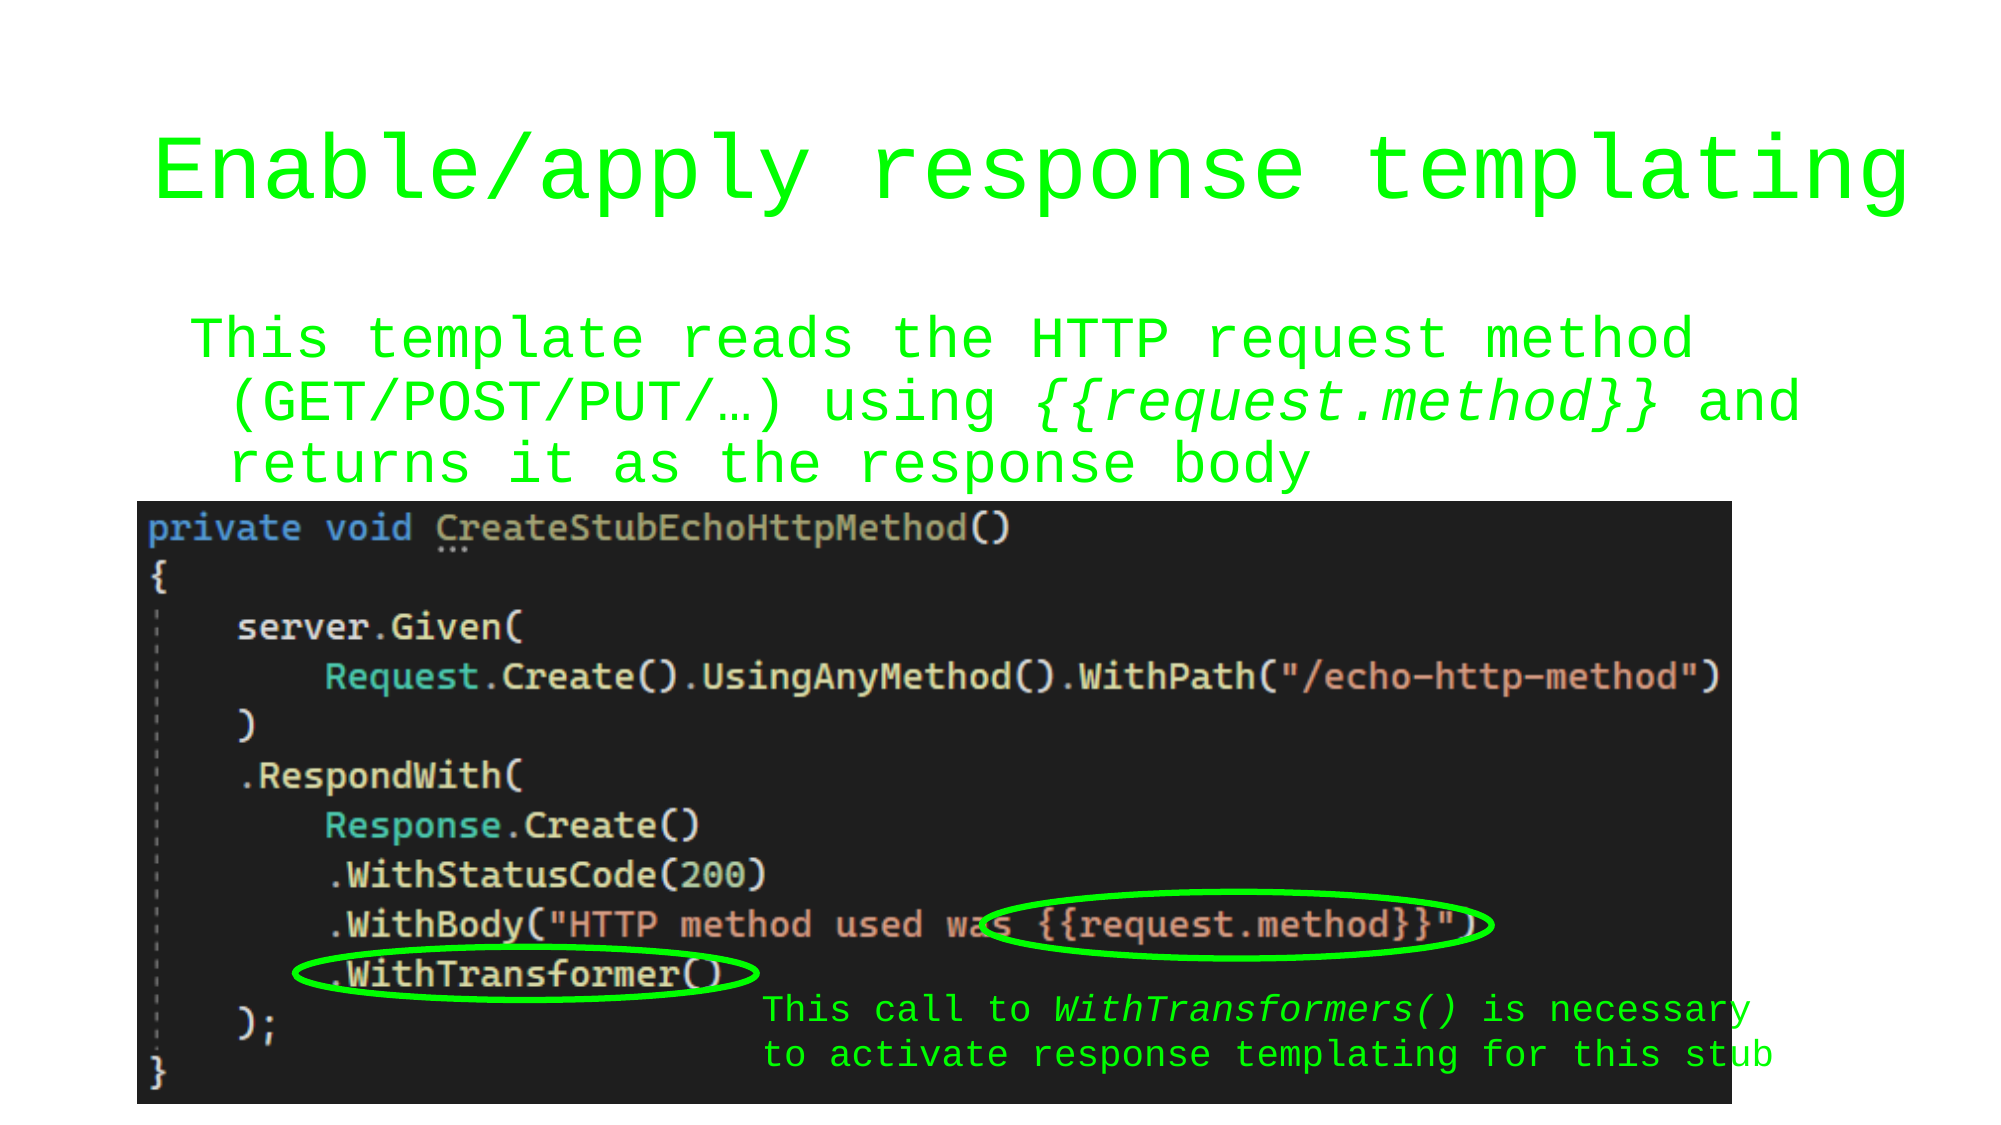

# Enable/apply response templating
This template reads the HTTP request method (GET/POST/PUT/…) using {{request.method}} and returns it as the response body
This call to WithTransformers() is necessary to activate response templating for this stub